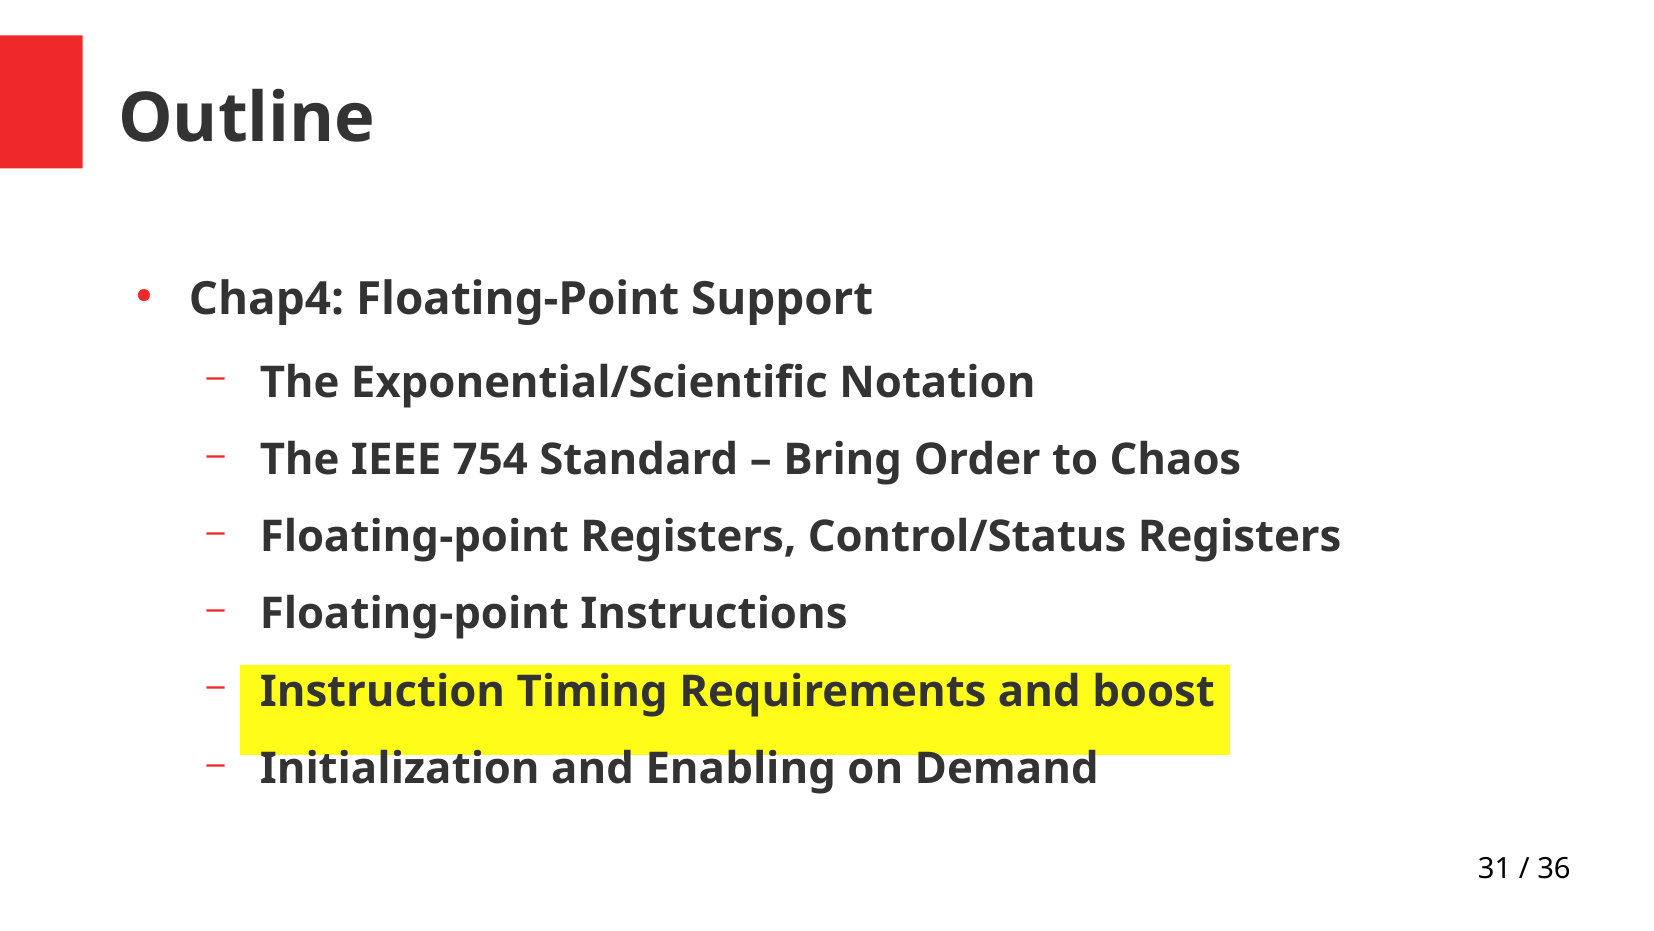

# Outline
Chap4: Floating-Point Support
The Exponential/Scientific Notation
The IEEE 754 Standard – Bring Order to Chaos
Floating-point Registers, Control/Status Registers
Floating-point Instructions
Instruction Timing Requirements and boost
Initialization and Enabling on Demand
31